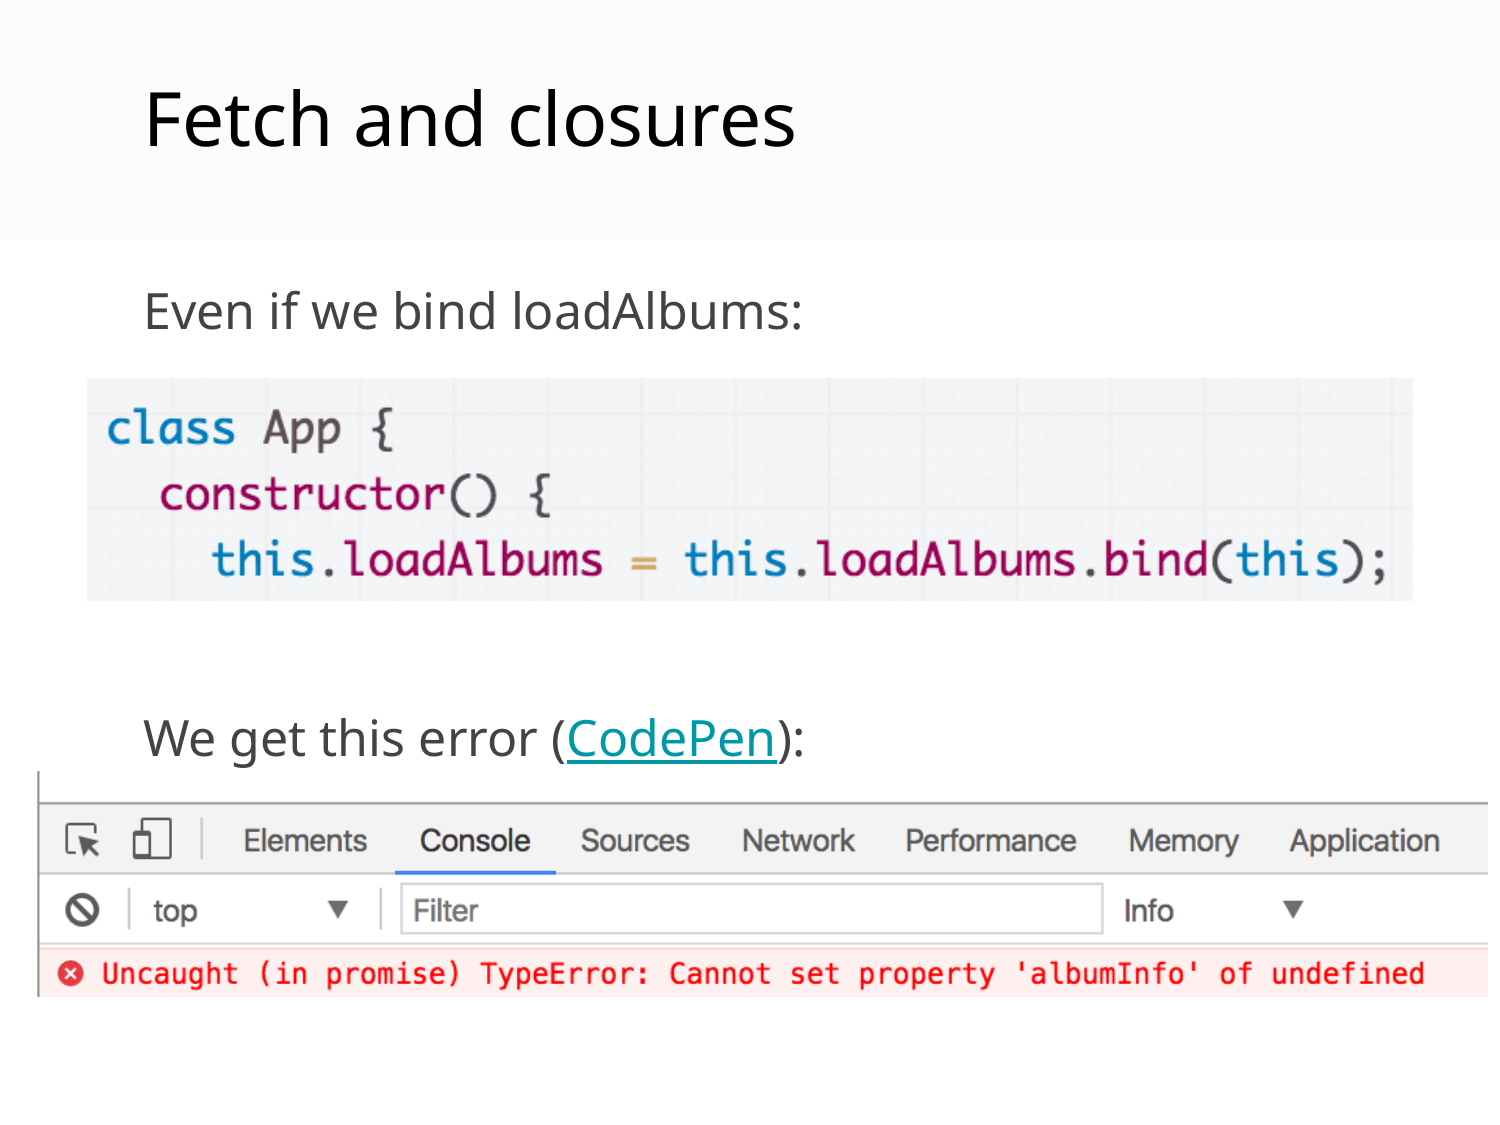

# Fetch and closures
Even if we bind loadAlbums:
We get this error (CodePen):